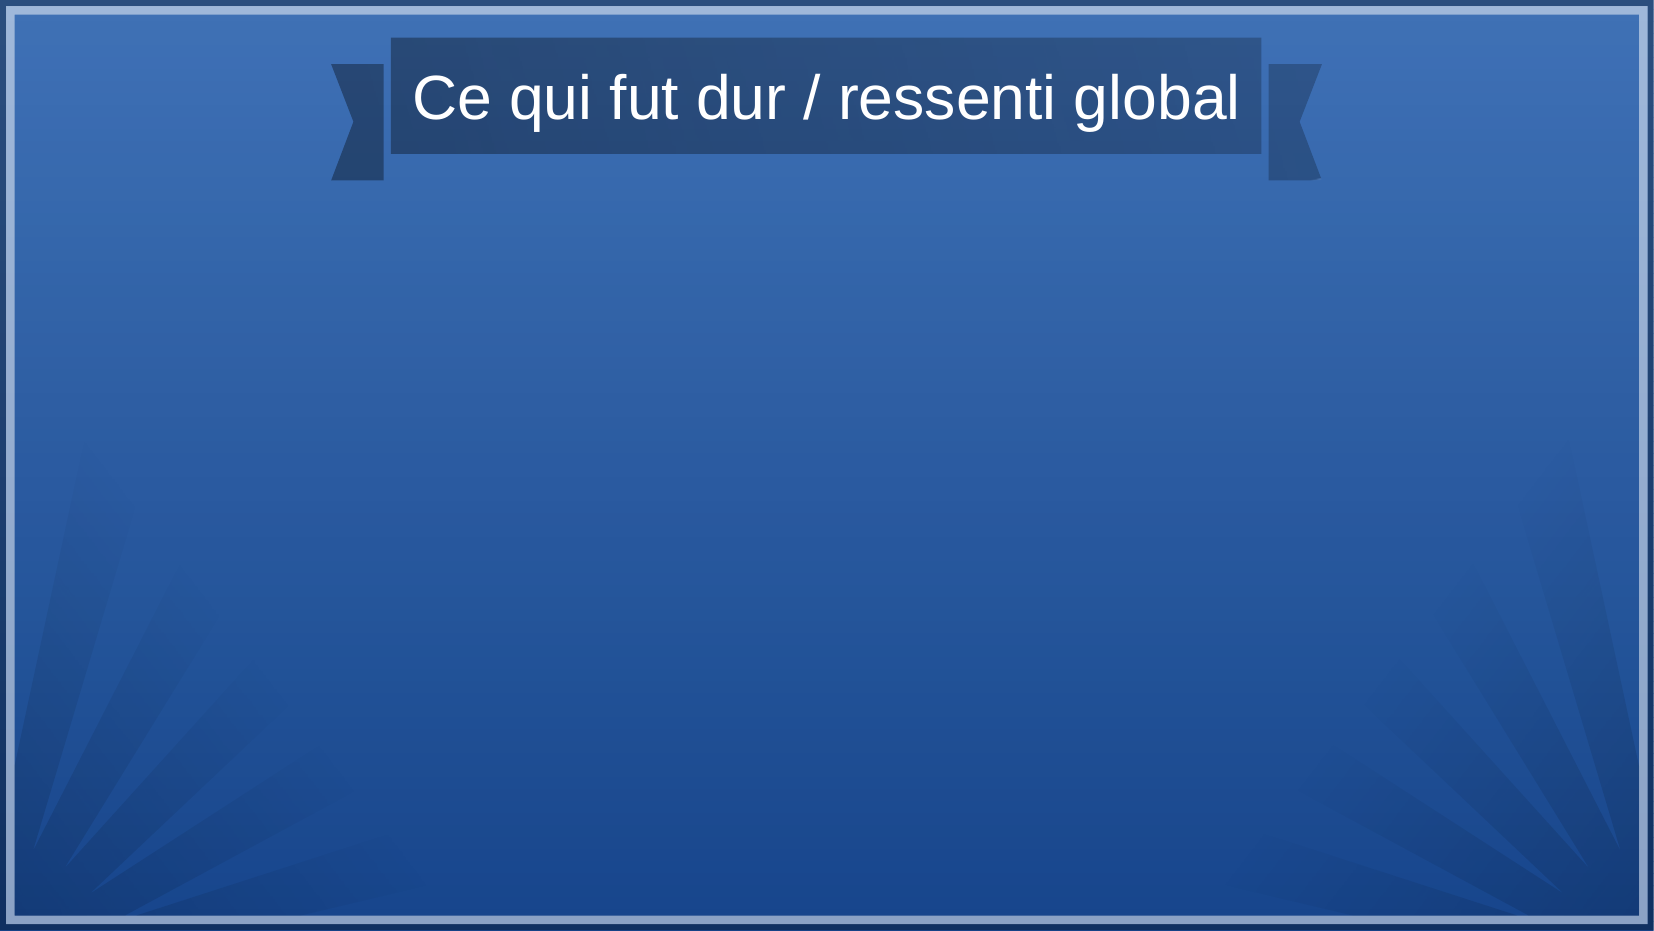

# Ce qui fut dur / ressenti global